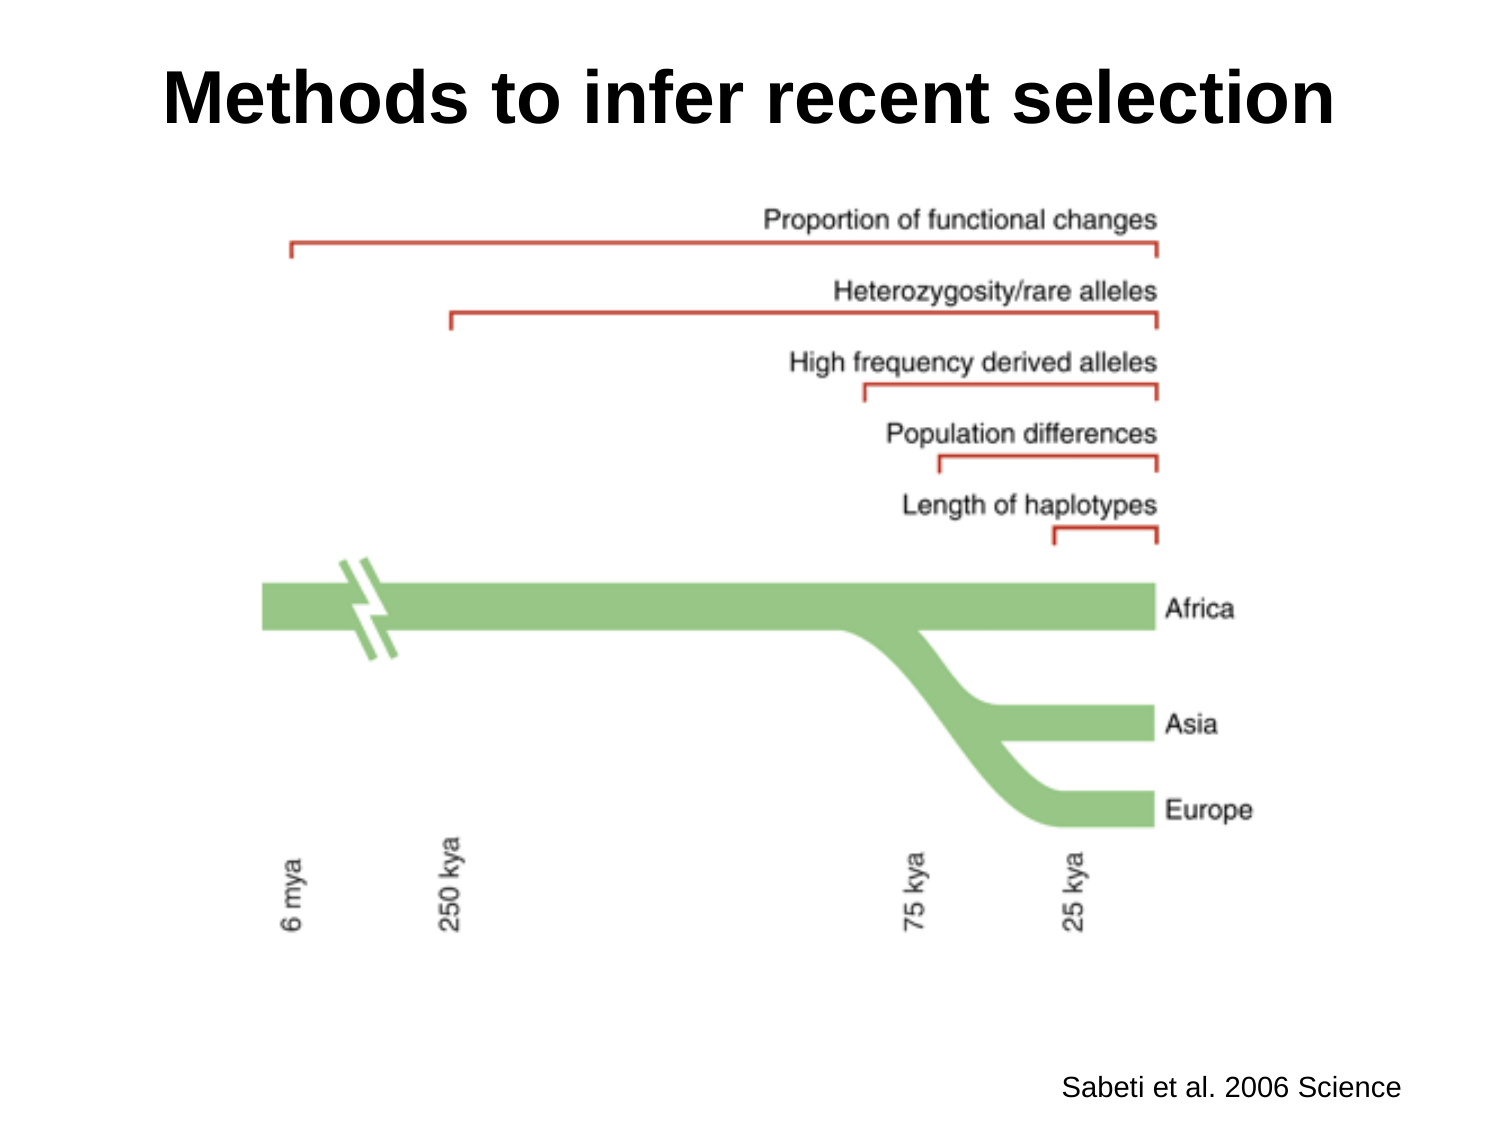

Methods to infer recent selection
Sabeti et al. 2006 Science